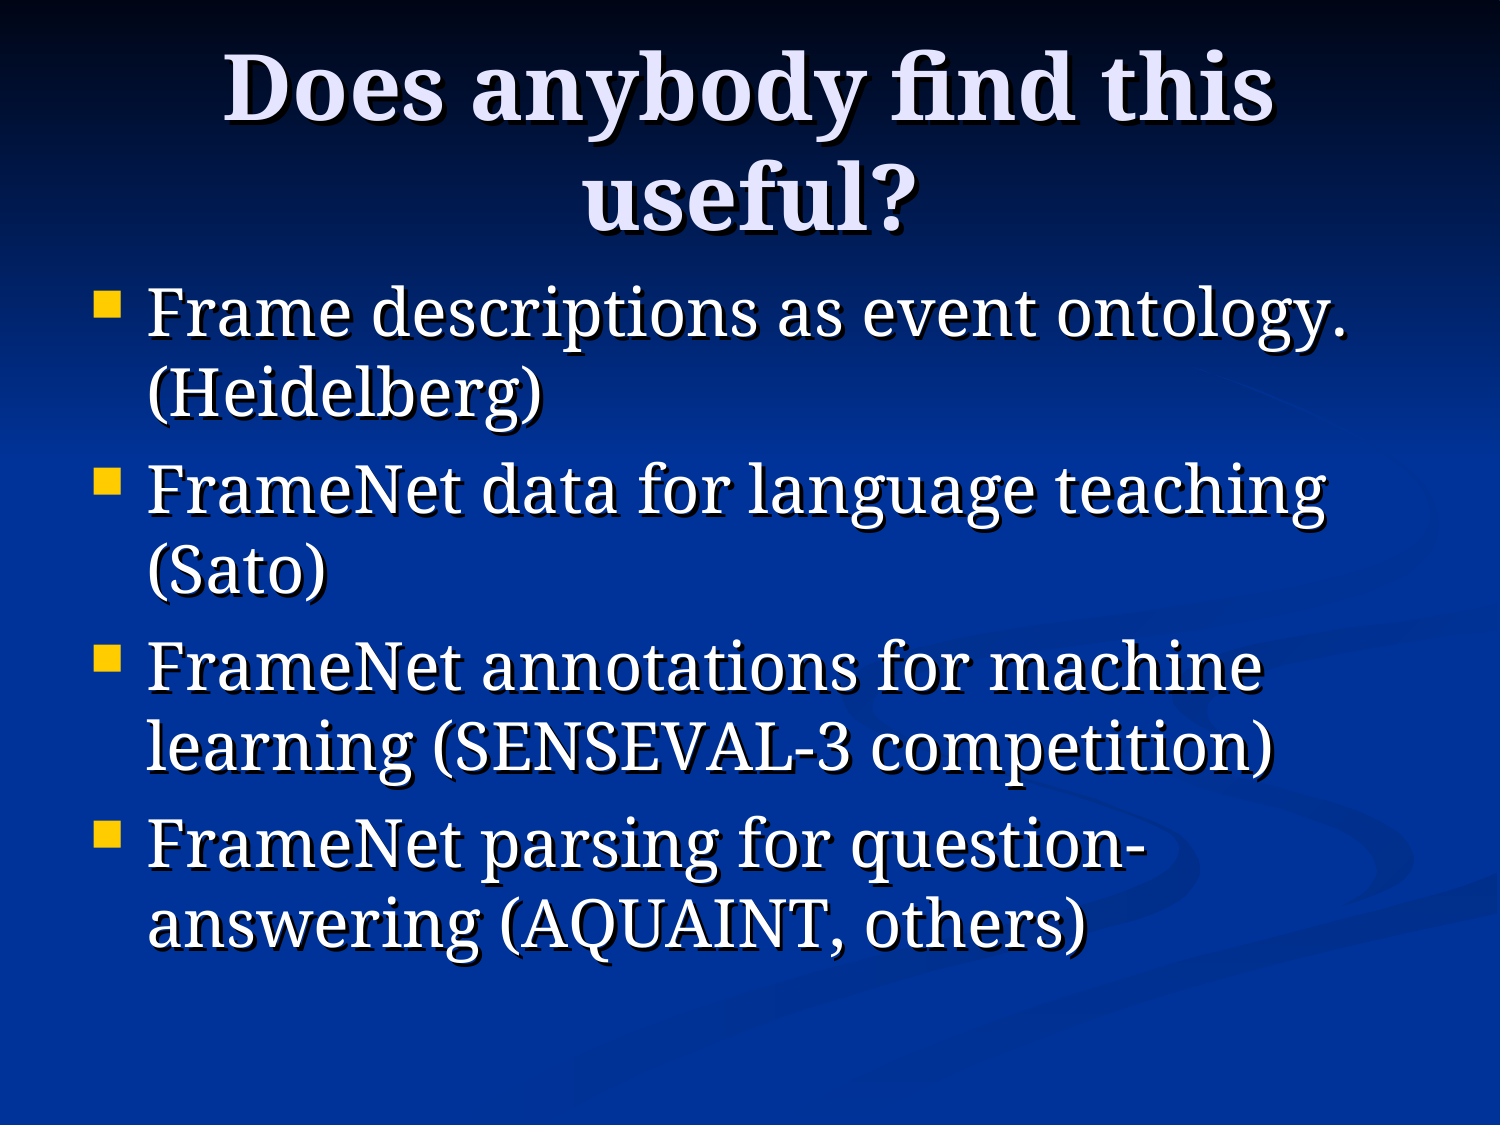

# Does anybody find this useful?
Frame descriptions as event ontology. (Heidelberg)
FrameNet data for language teaching (Sato)
FrameNet annotations for machine learning (SENSEVAL-3 competition)
FrameNet parsing for question-answering (AQUAINT, others)